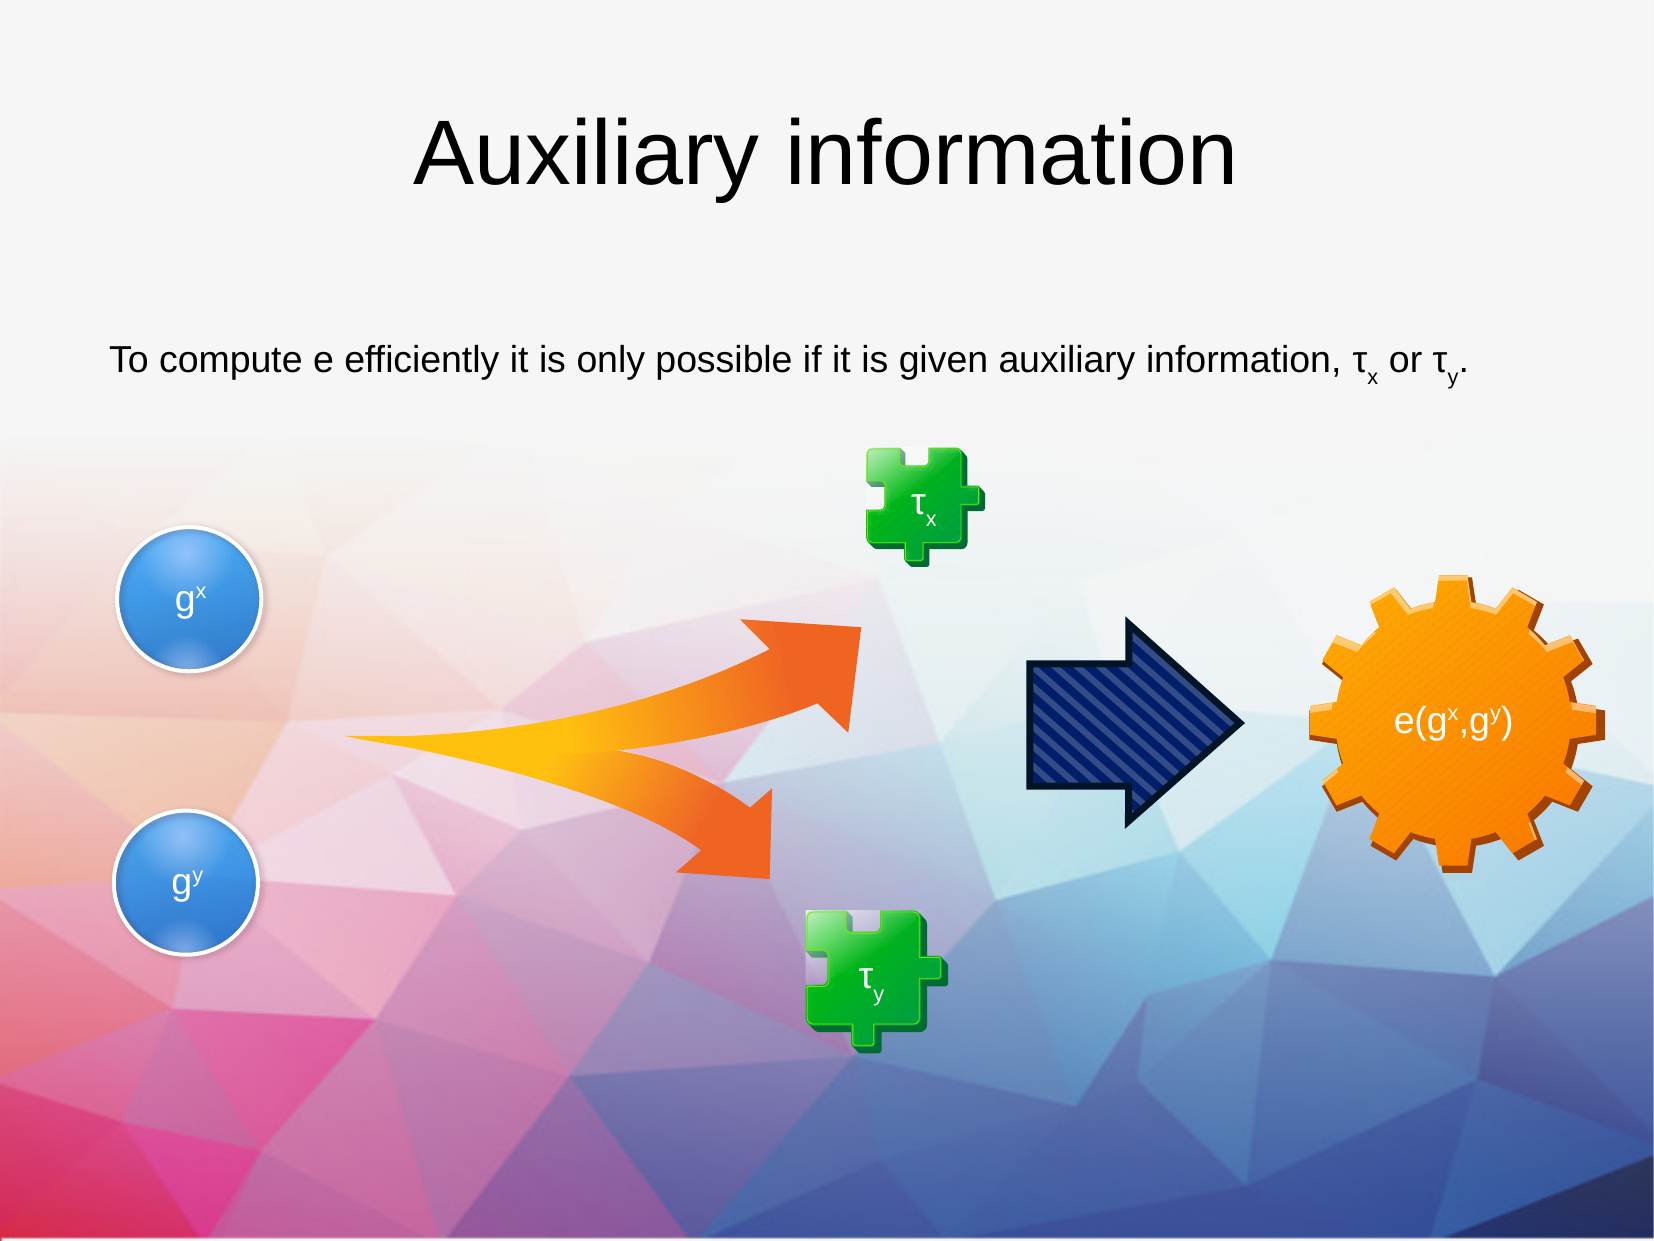

# Auxiliary information
To compute e efficiently it is only possible if it is given auxiliary information, τx or τy.
 τx
gx
e(gx,gy)
gy
 τy